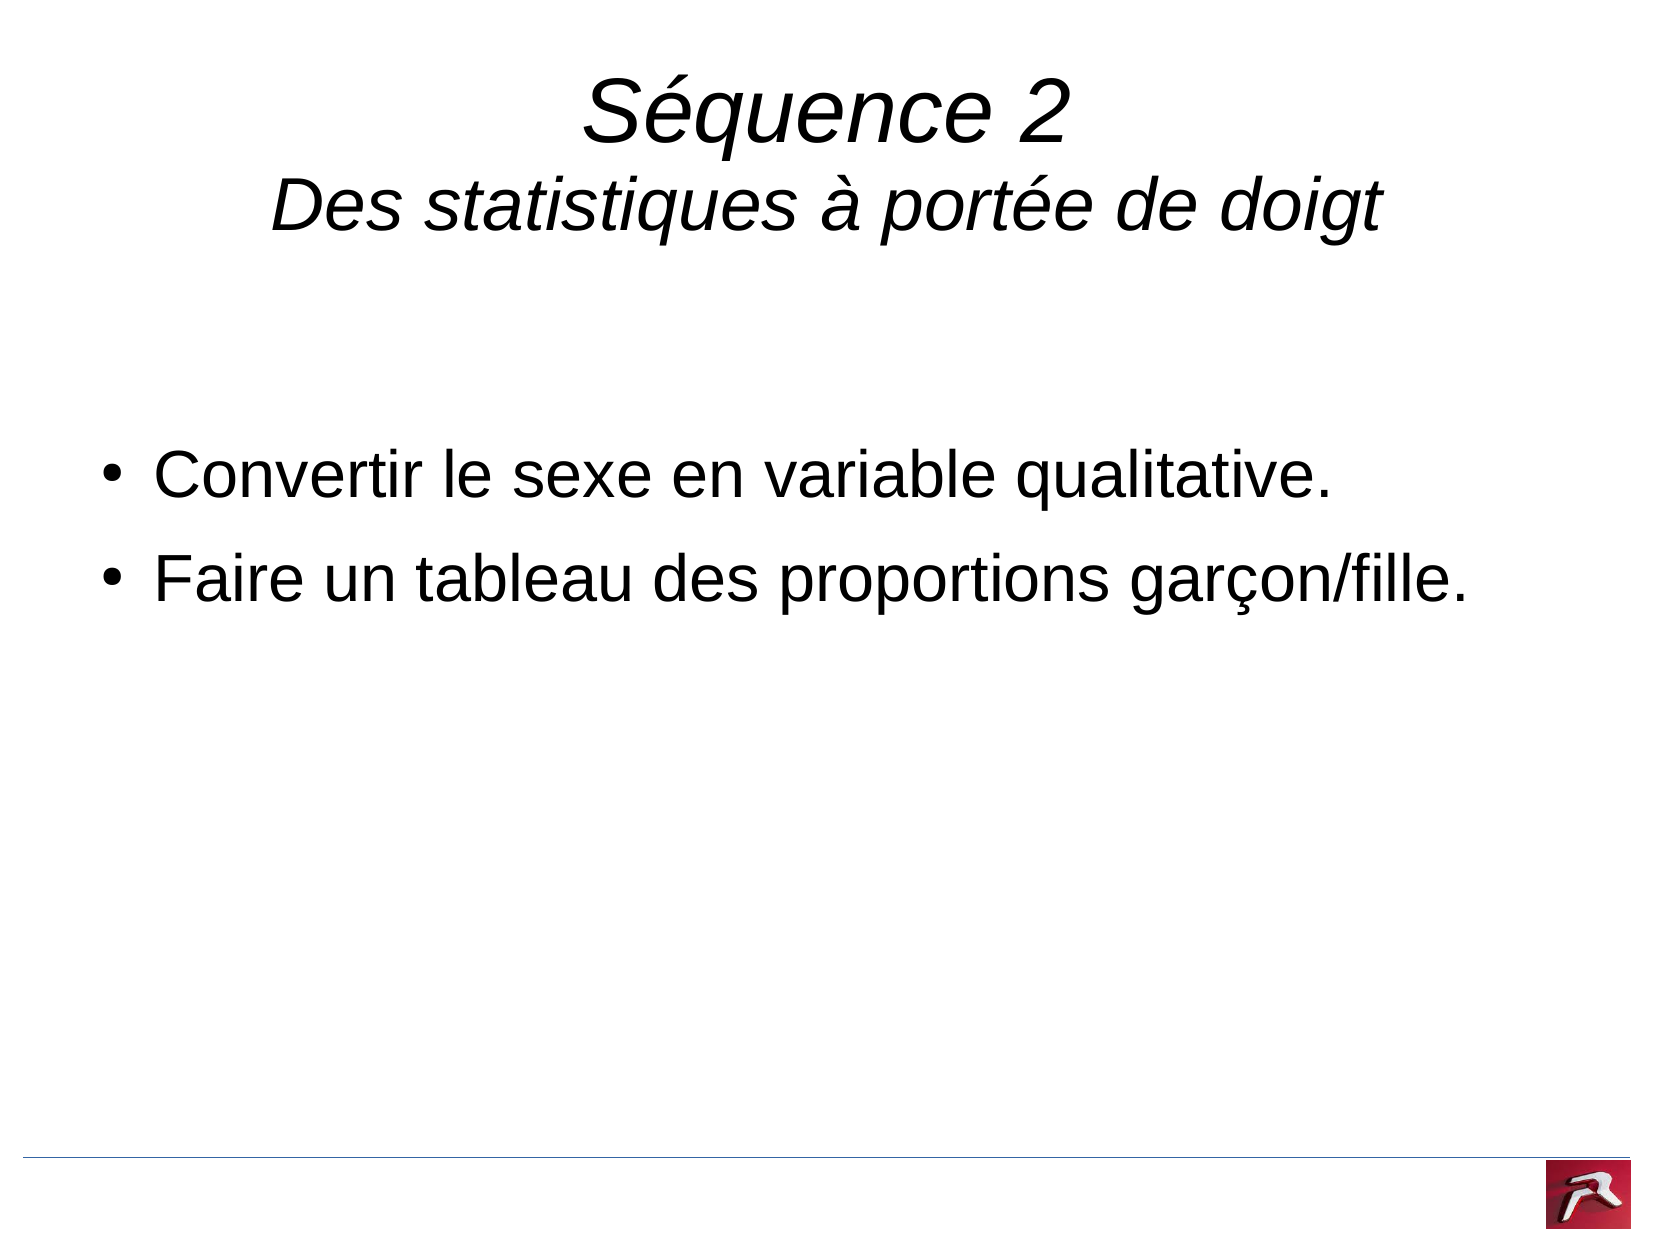

# Séquence 2 Des statistiques à portée de doigt
Convertir le sexe en variable qualitative.
Faire un tableau des proportions garçon/fille.